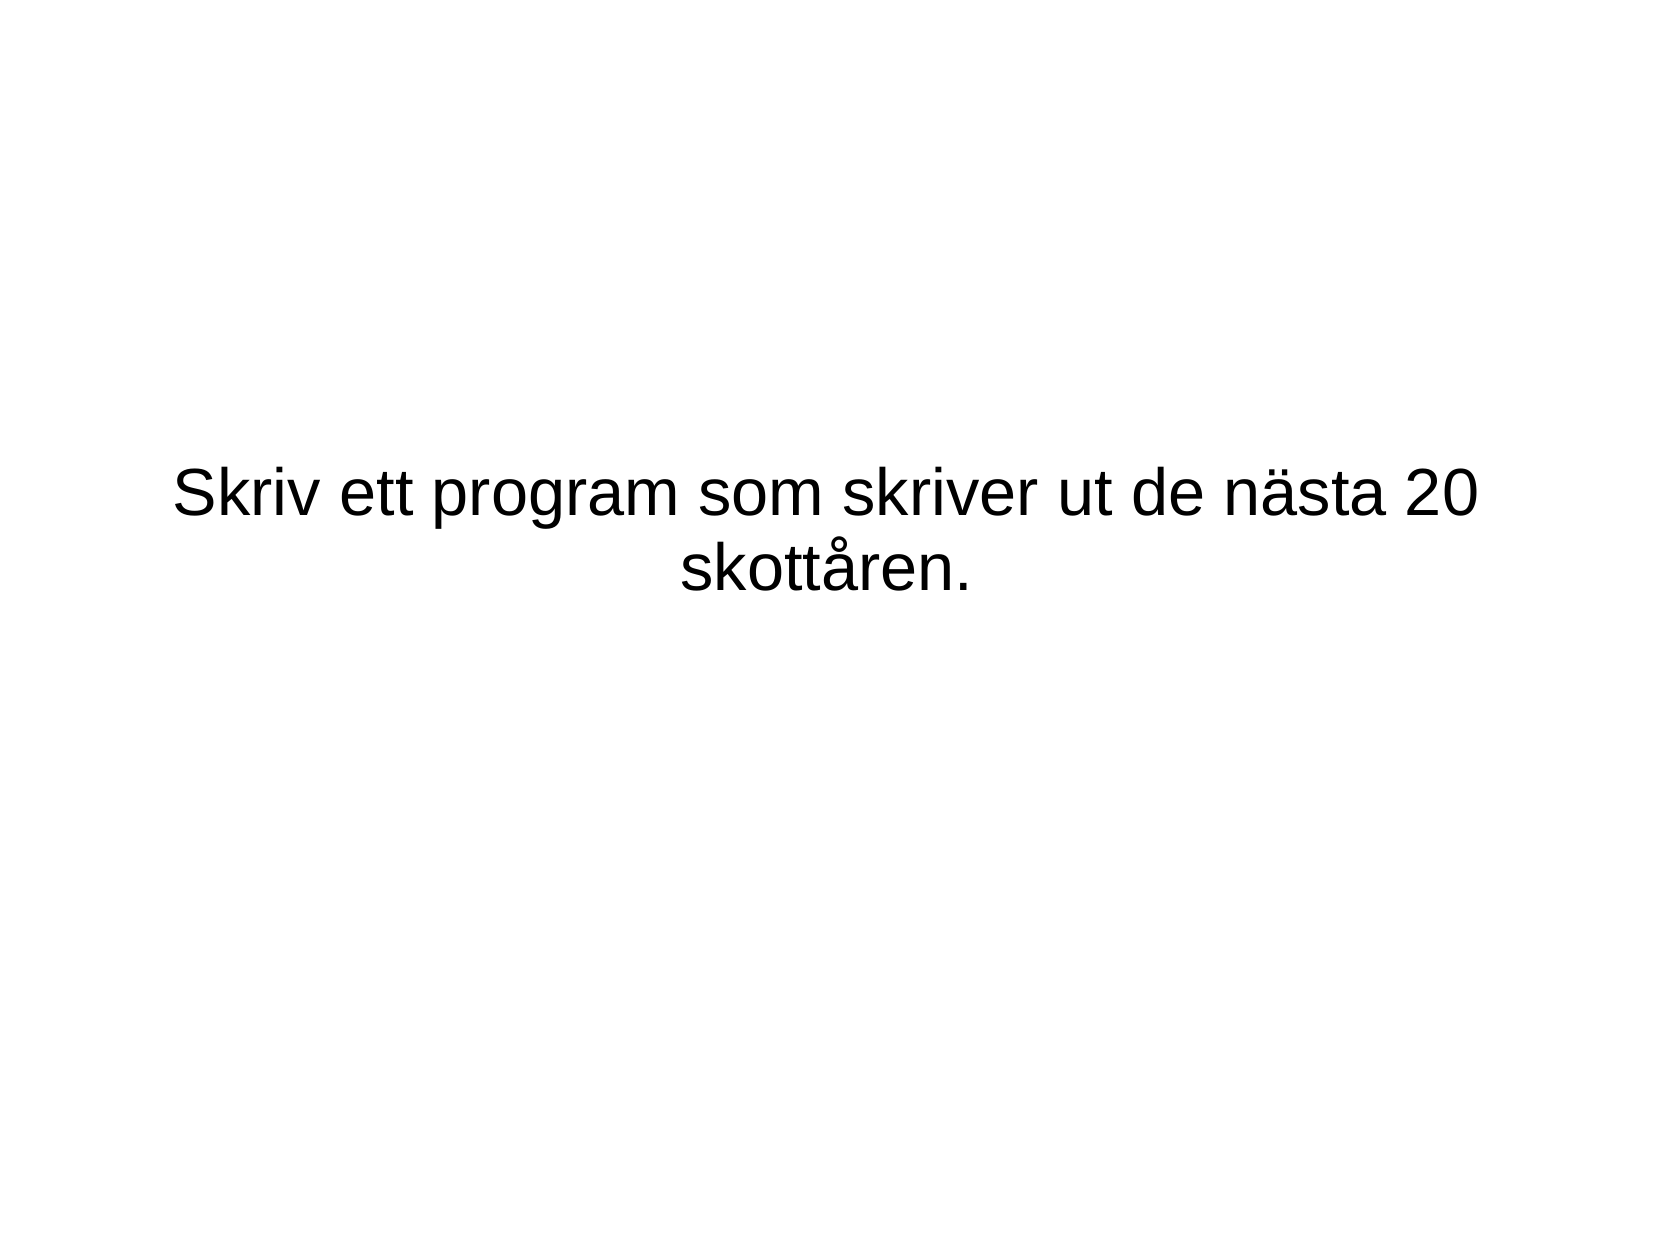

# Skriv ett program som skriver ut de nästa 20 skottåren.